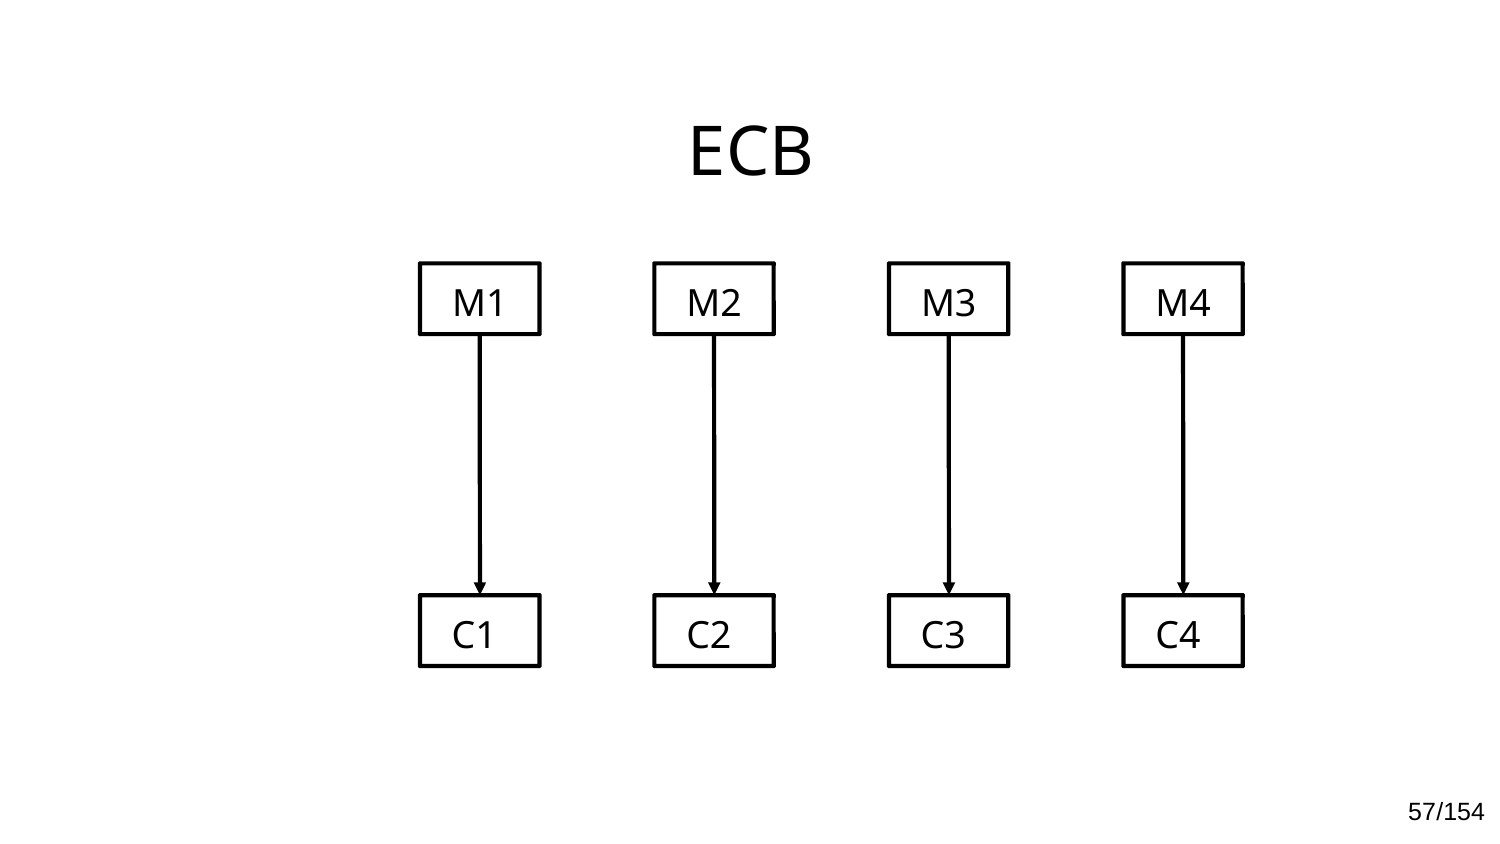

# ECB
M1
M2
M3
M4
C1
C2
C3
C4